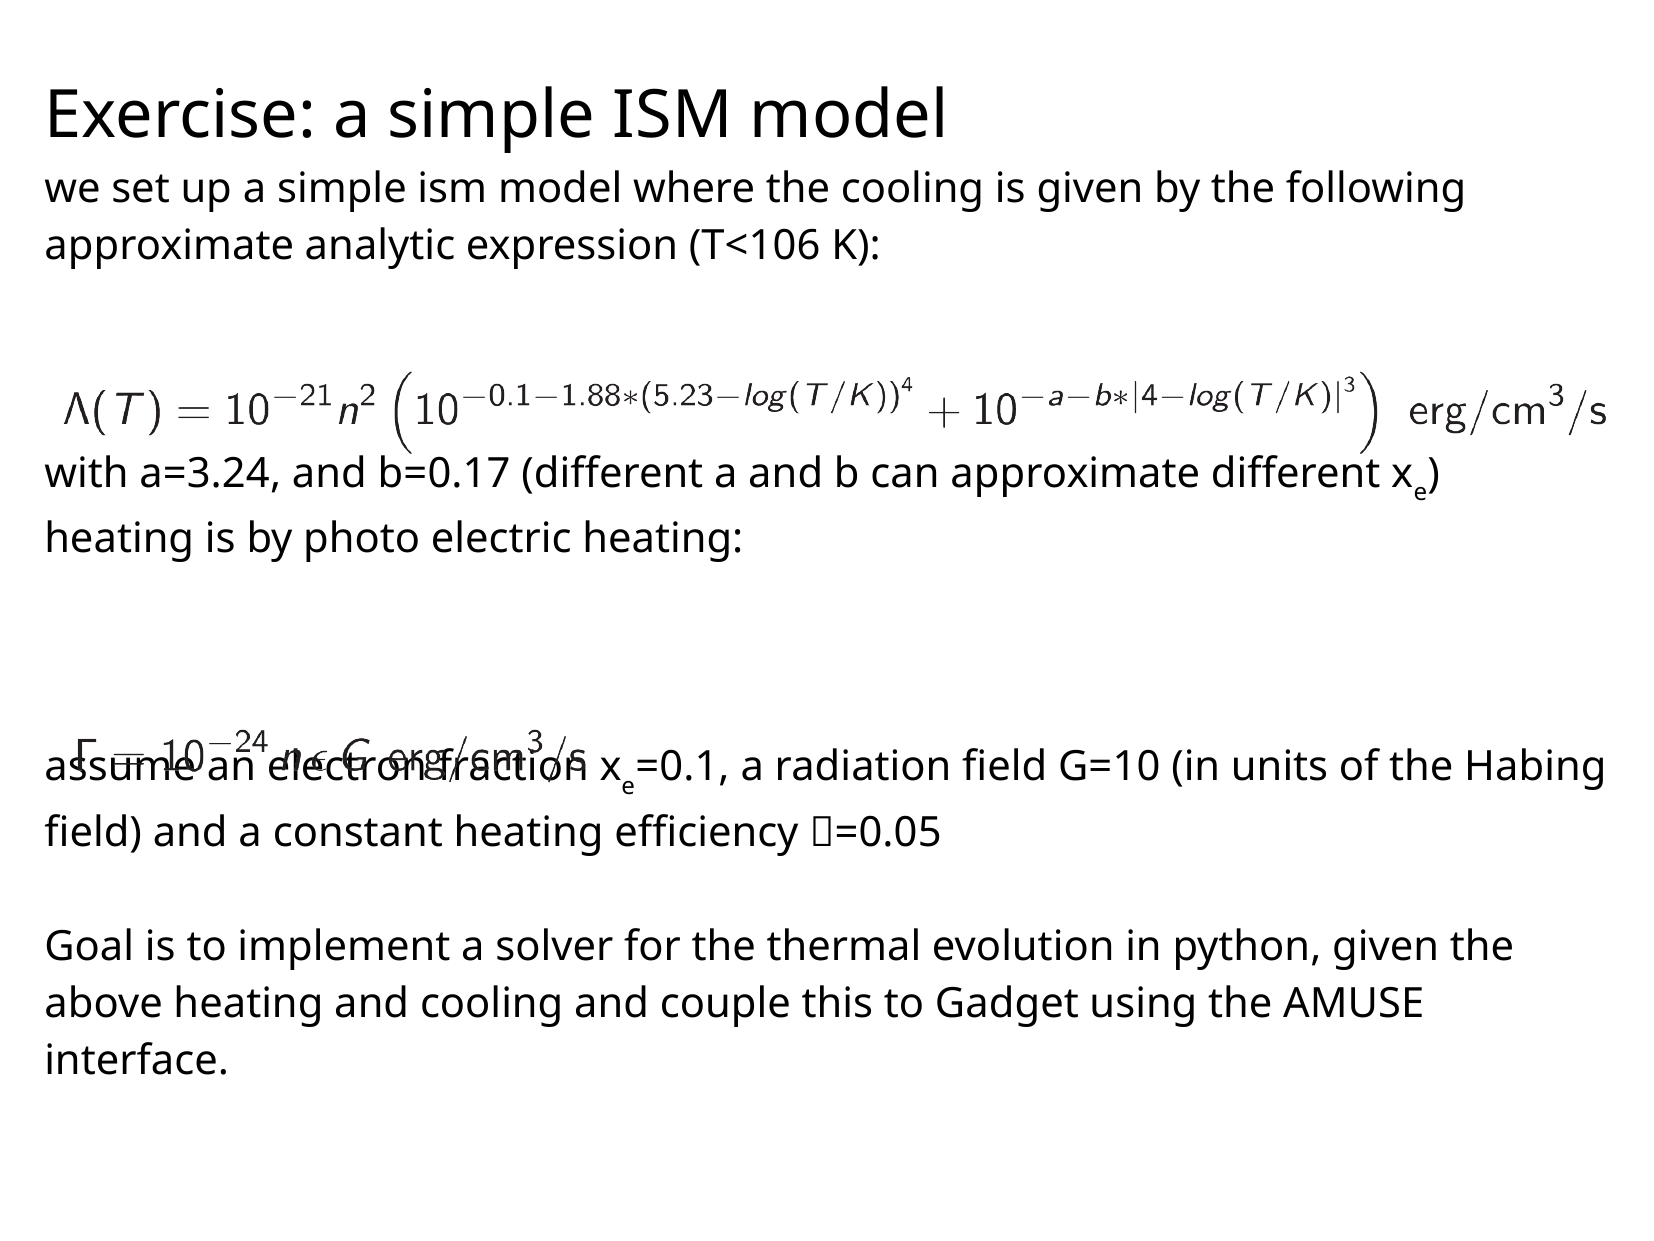

Exercise: a simple ISM model
we set up a simple ism model where the cooling is given by the following approximate analytic expression (T<106 K):
with a=3.24, and b=0.17 (different a and b can approximate different xe)
heating is by photo electric heating:
assume an electron fraction xe=0.1, a radiation field G=10 (in units of the Habing field) and a constant heating efficiency =0.05
Goal is to implement a solver for the thermal evolution in python, given the above heating and cooling and couple this to Gadget using the AMUSE interface.